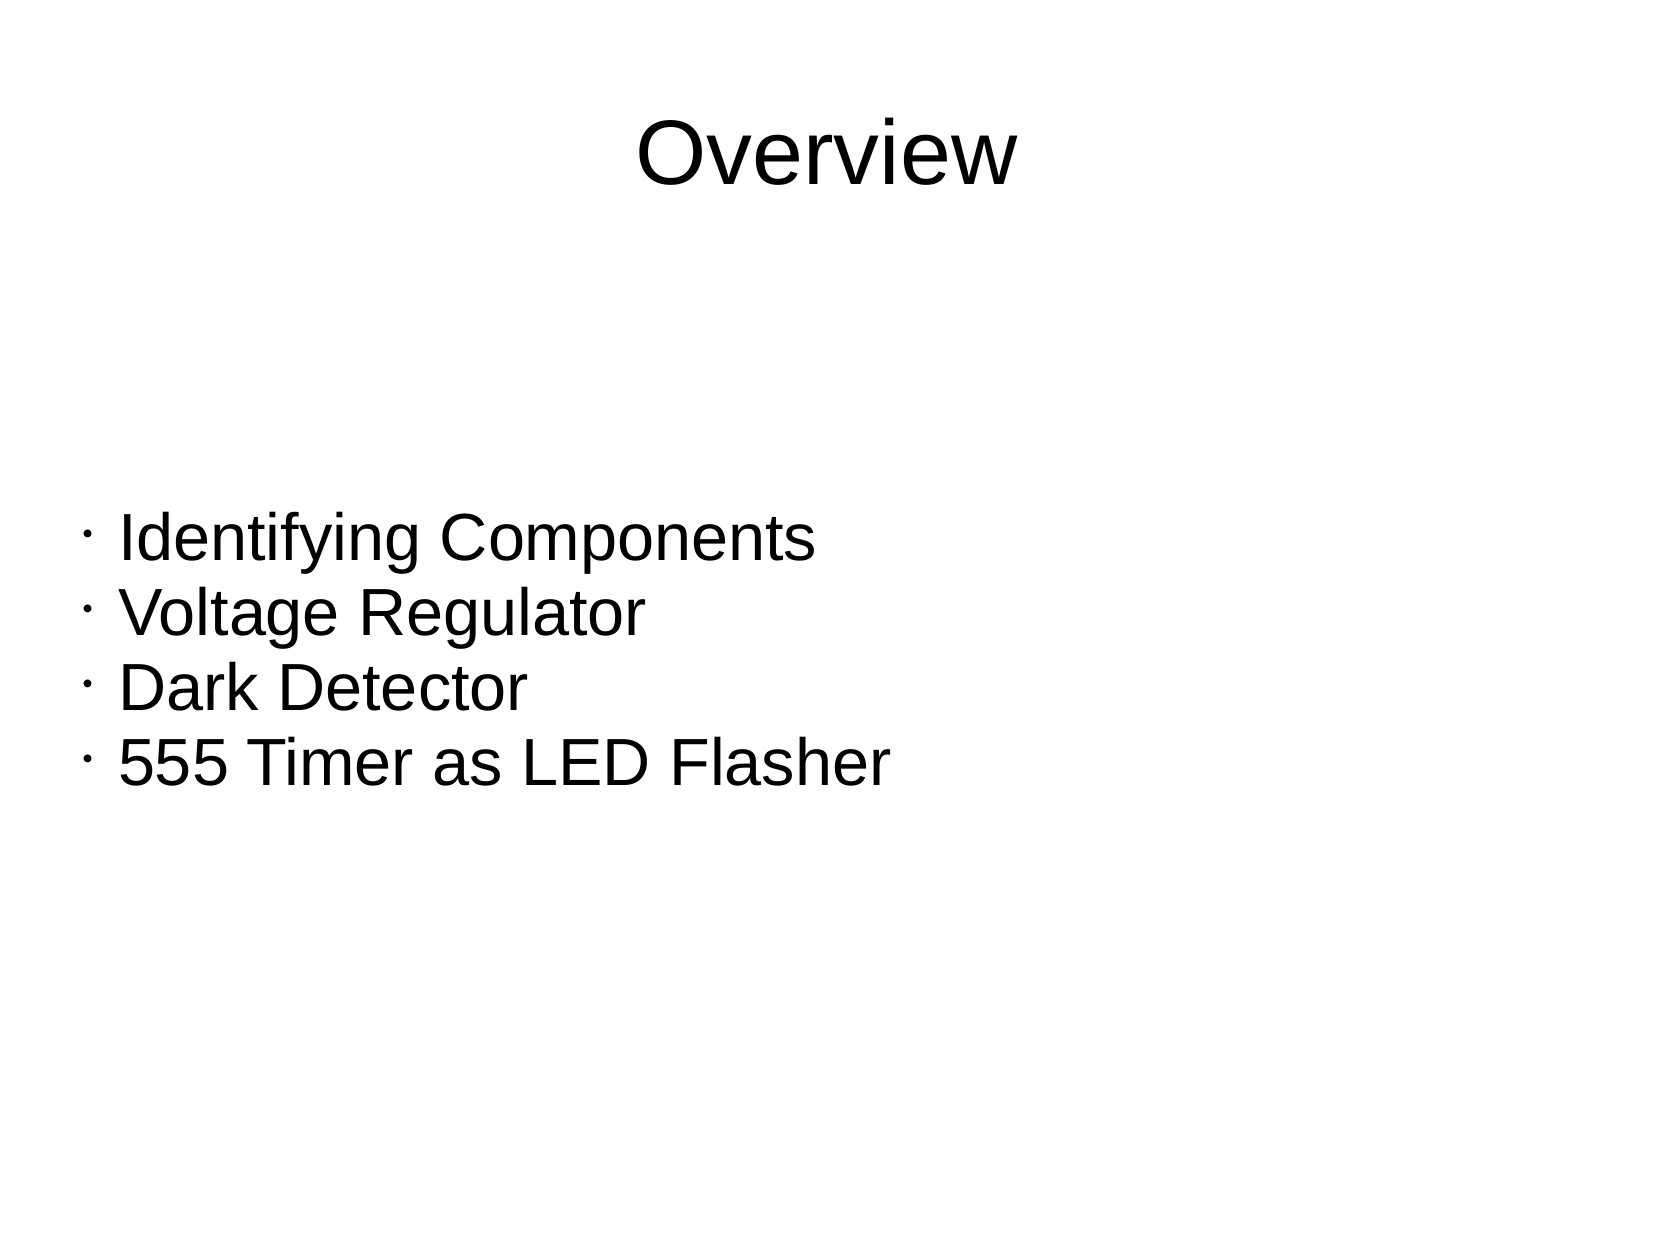

# Overview
Identifying Components
Voltage Regulator
Dark Detector
555 Timer as LED Flasher